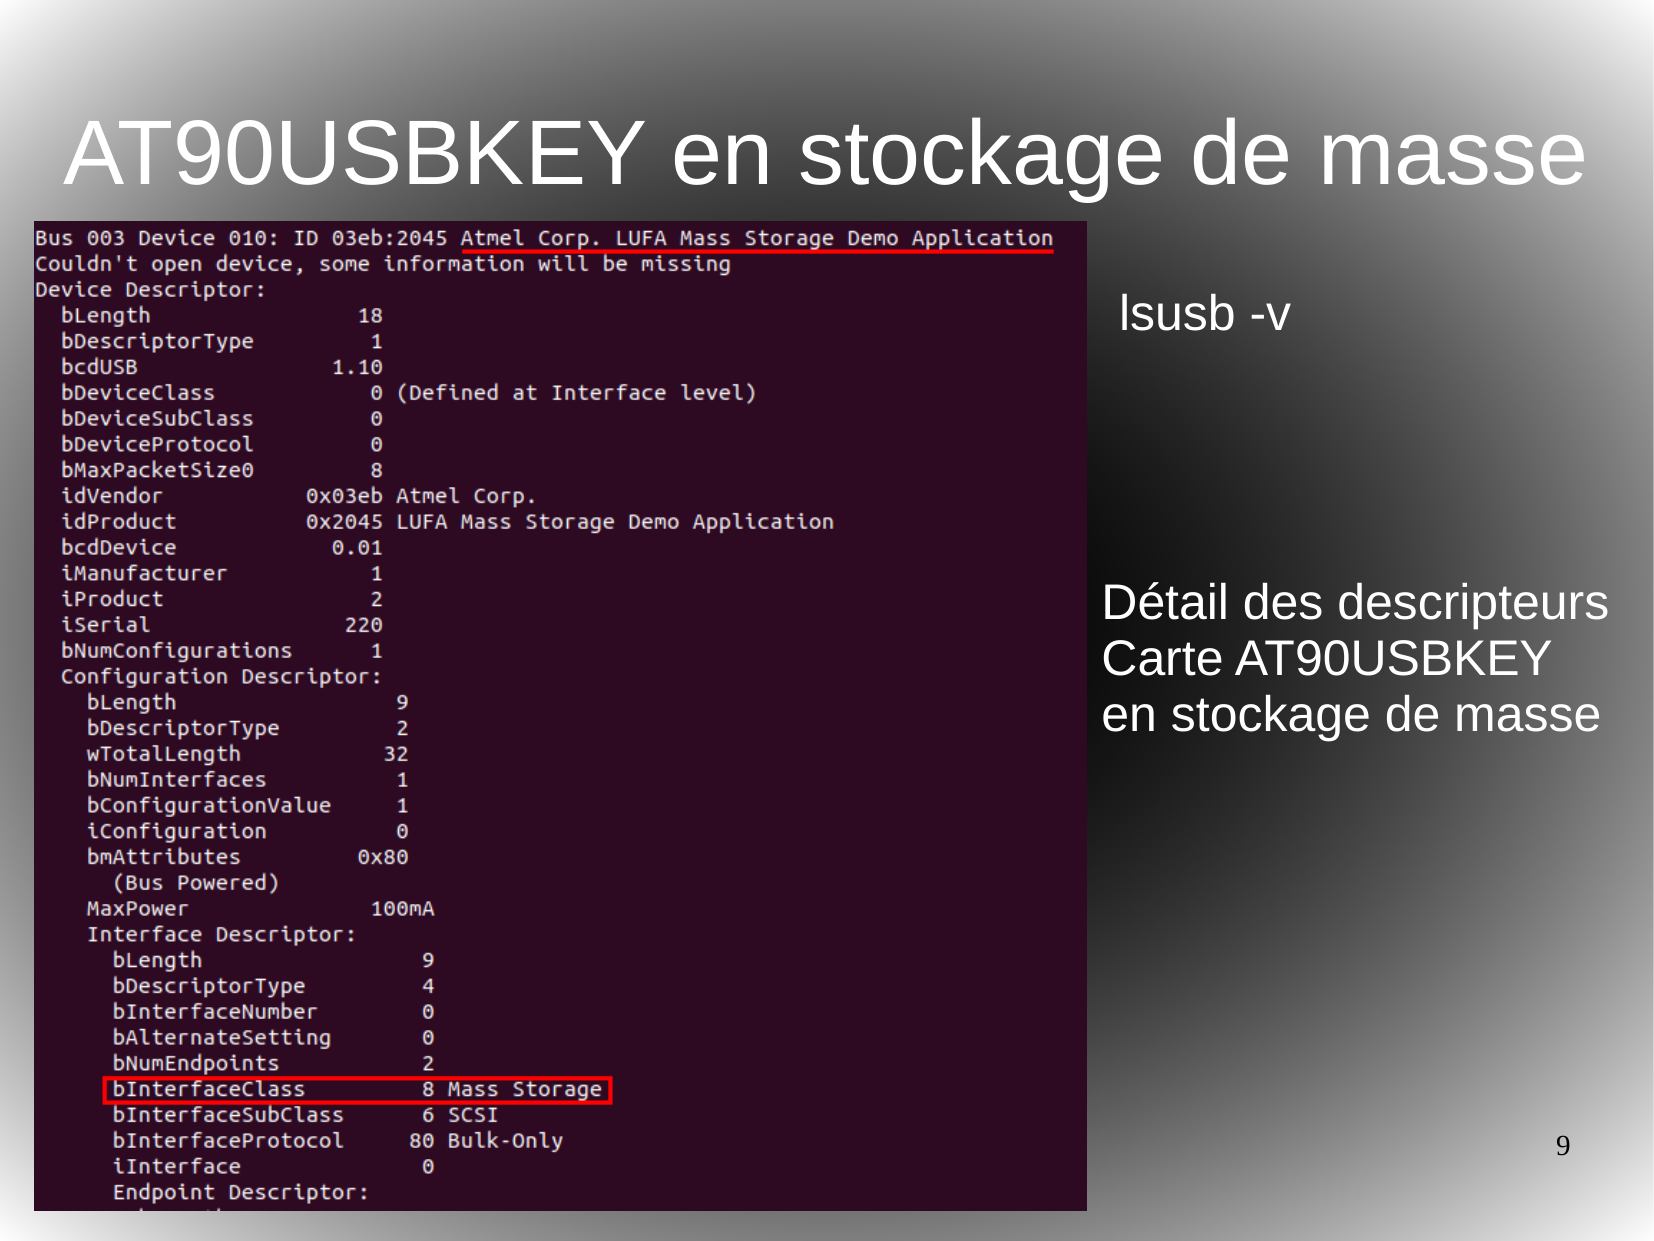

# AT90USBKEY en stockage de masse
lsusb -v
Détail des descripteurs
Carte AT90USBKEY
en stockage de masse
9